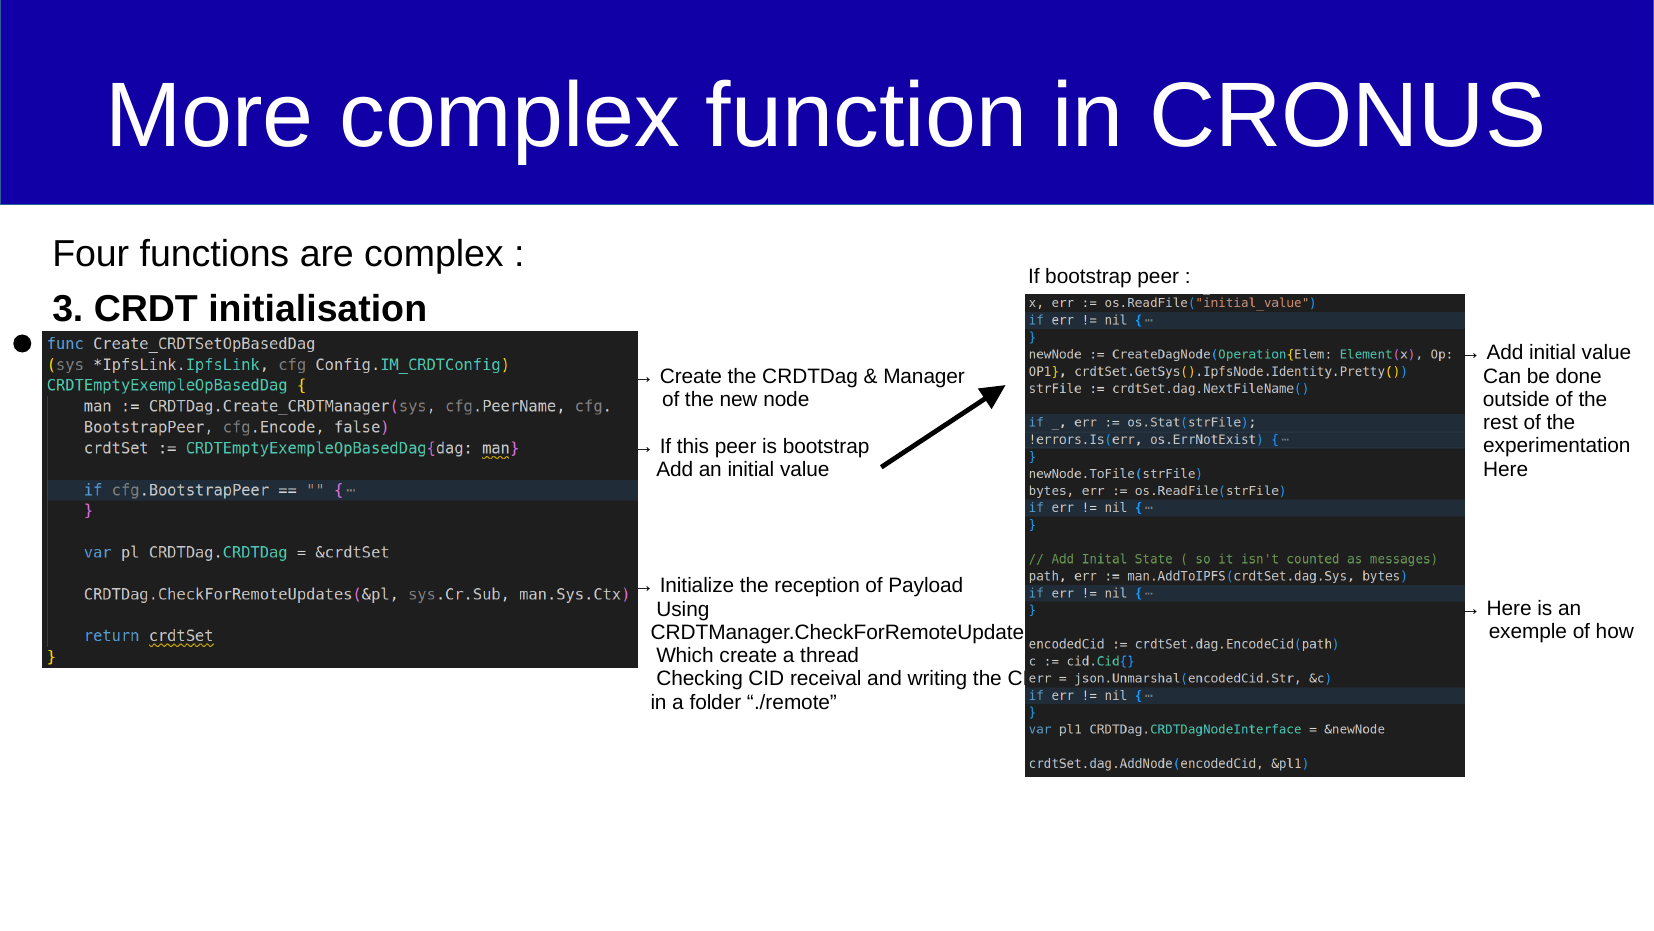

# More complex function in CRONUS
Four functions are complex :
3. CRDT initialisation
If bootstrap peer :
→ Add initial value
 Can be done outside of the
 rest of the
 experimentation
 Here
→ Here is an
 exemple of how
→ Create the CRDTDag & Manager
 of the new node
→ If this peer is bootstrap
 Add an initial value
→ Initialize the reception of Payload
 Using
 CRDTManager.CheckForRemoteUpdate
 Which create a thread
 Checking CID receival and writing the CID in a folder “./remote”